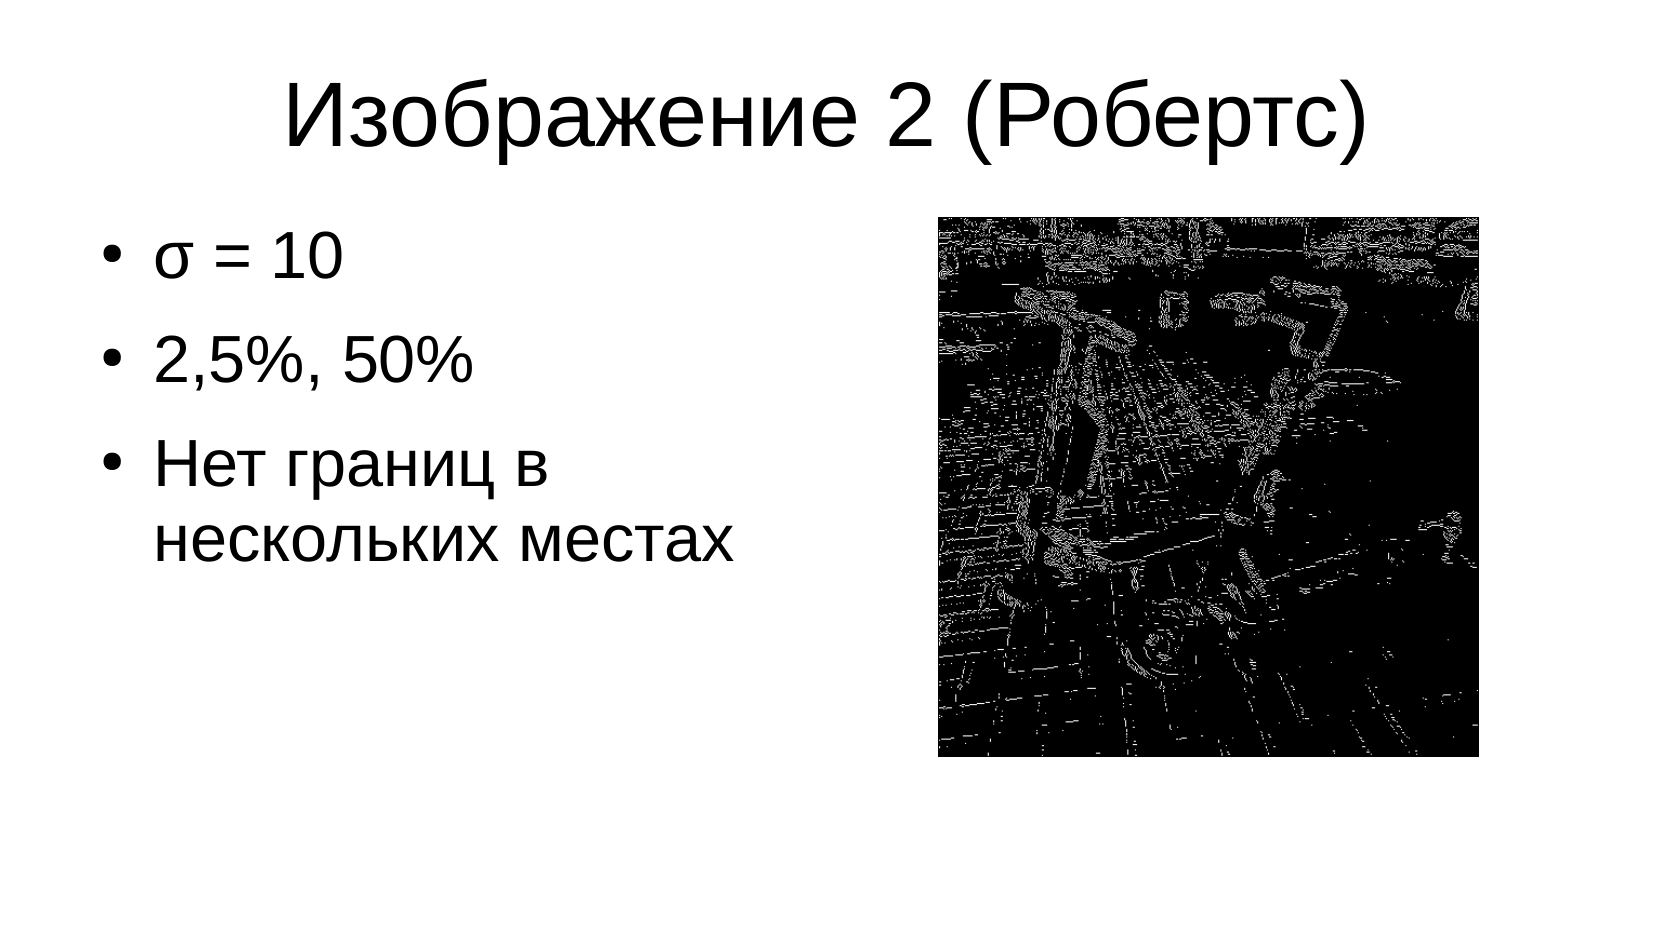

# Изображение 2 (Робертс)
σ = 10
2,5%, 50%
Нет границ в нескольких местах